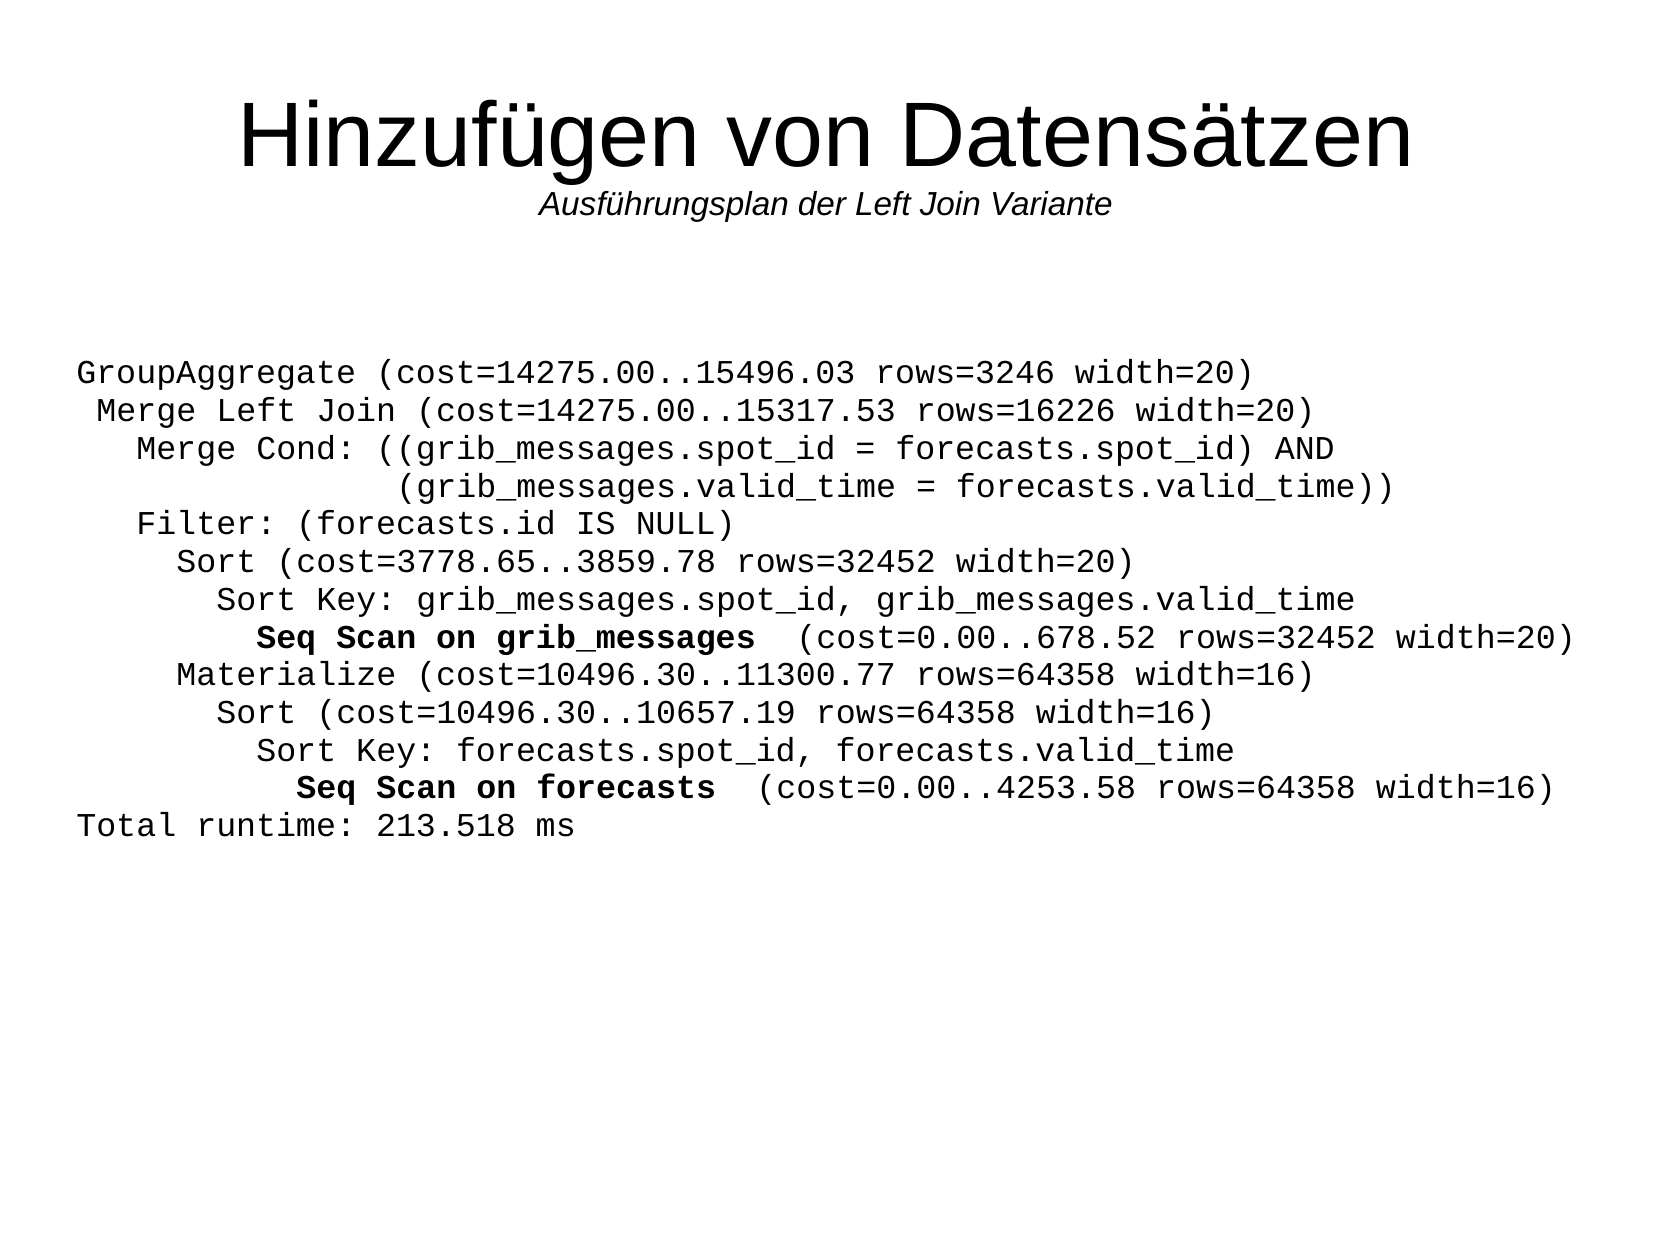

Hinzufügen von Datensätzen
Ausführungsplan der Left Join Variante
# GroupAggregate (cost=14275.00..15496.03 rows=3246 width=20)
 Merge Left Join (cost=14275.00..15317.53 rows=16226 width=20)
 Merge Cond: ((grib_messages.spot_id = forecasts.spot_id) AND
 (grib_messages.valid_time = forecasts.valid_time))
 Filter: (forecasts.id IS NULL)
 Sort (cost=3778.65..3859.78 rows=32452 width=20)
 Sort Key: grib_messages.spot_id, grib_messages.valid_time
 Seq Scan on grib_messages (cost=0.00..678.52 rows=32452 width=20)
 Materialize (cost=10496.30..11300.77 rows=64358 width=16)
 Sort (cost=10496.30..10657.19 rows=64358 width=16)
 Sort Key: forecasts.spot_id, forecasts.valid_time
 Seq Scan on forecasts (cost=0.00..4253.58 rows=64358 width=16)
Total runtime: 213.518 ms